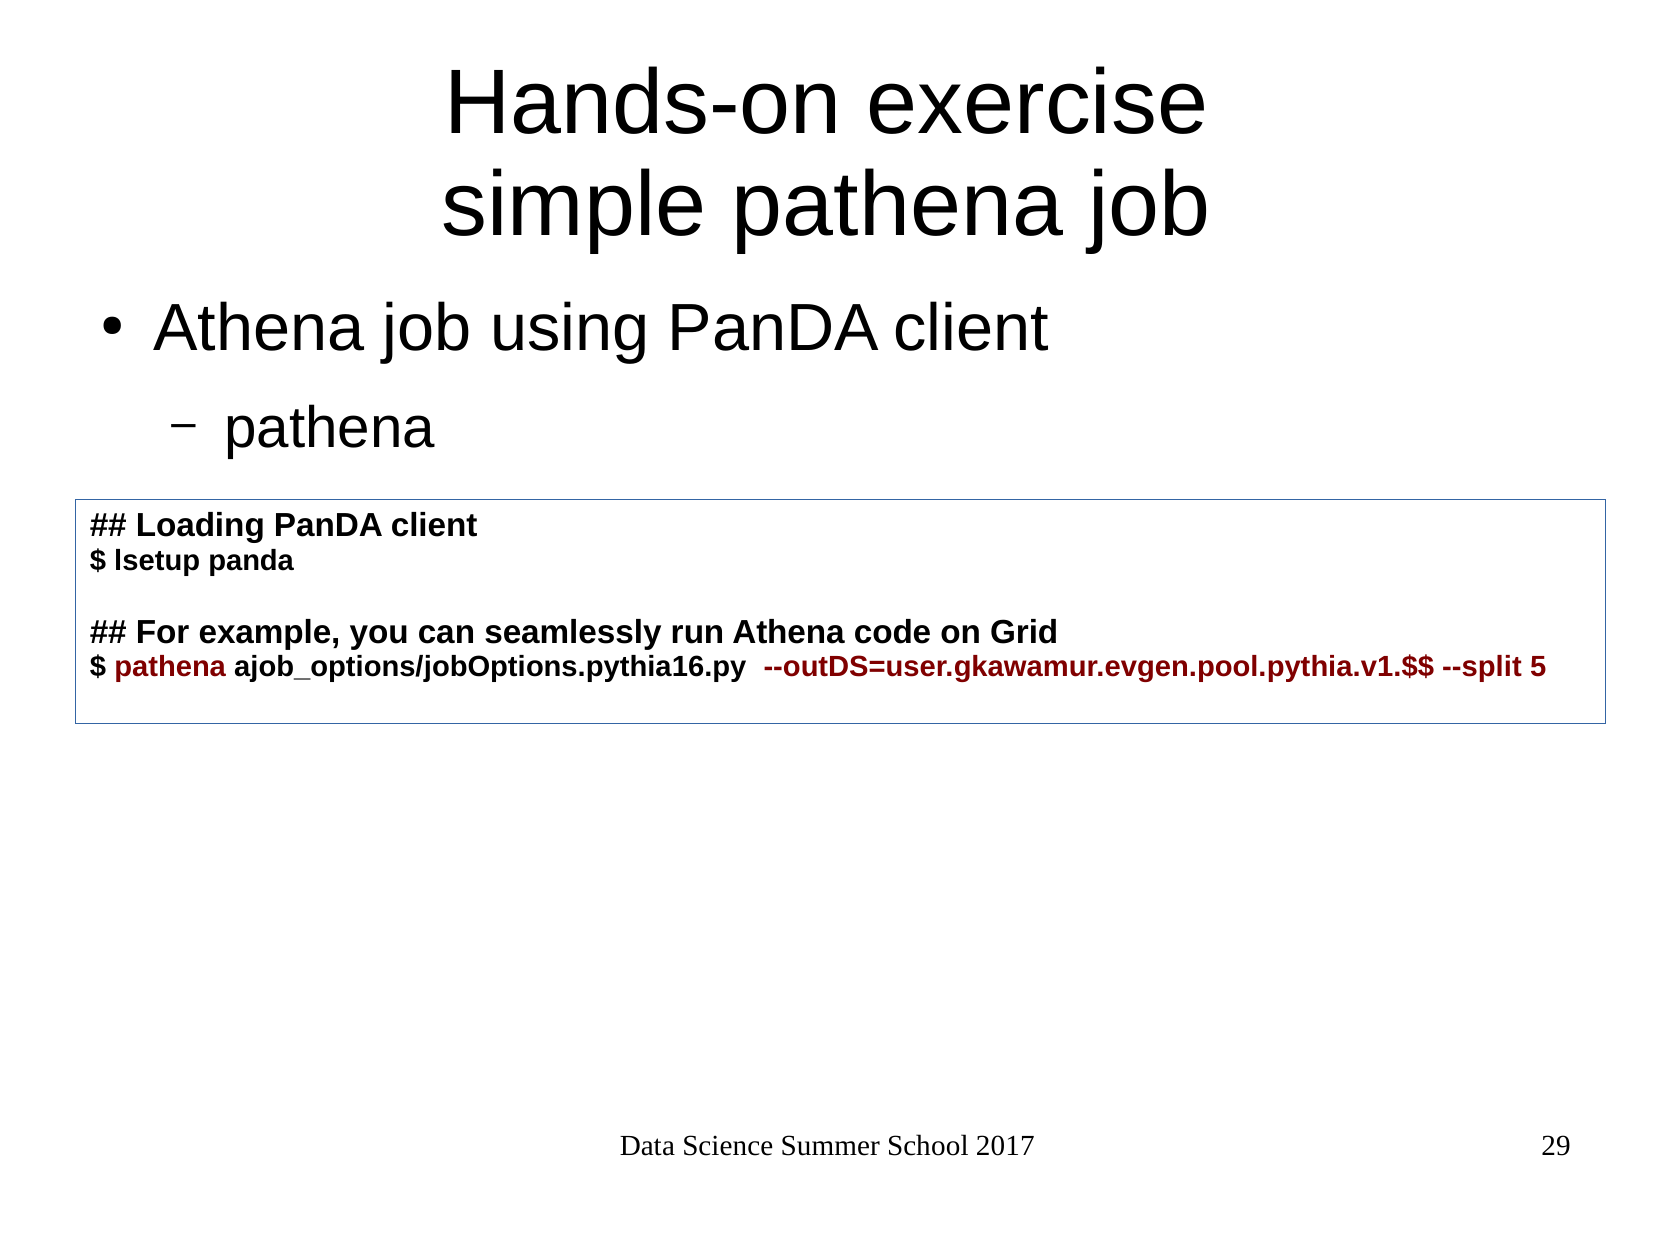

# Hands-on exercise simple pathena job
Athena job using PanDA client
pathena
## Loading PanDA client
$ lsetup panda
## For example, you can seamlessly run Athena code on Grid
$ pathena ajob_options/jobOptions.pythia16.py --outDS=user.gkawamur.evgen.pool.pythia.v1.$$ --split 5
Data Science Summer School 2017
29